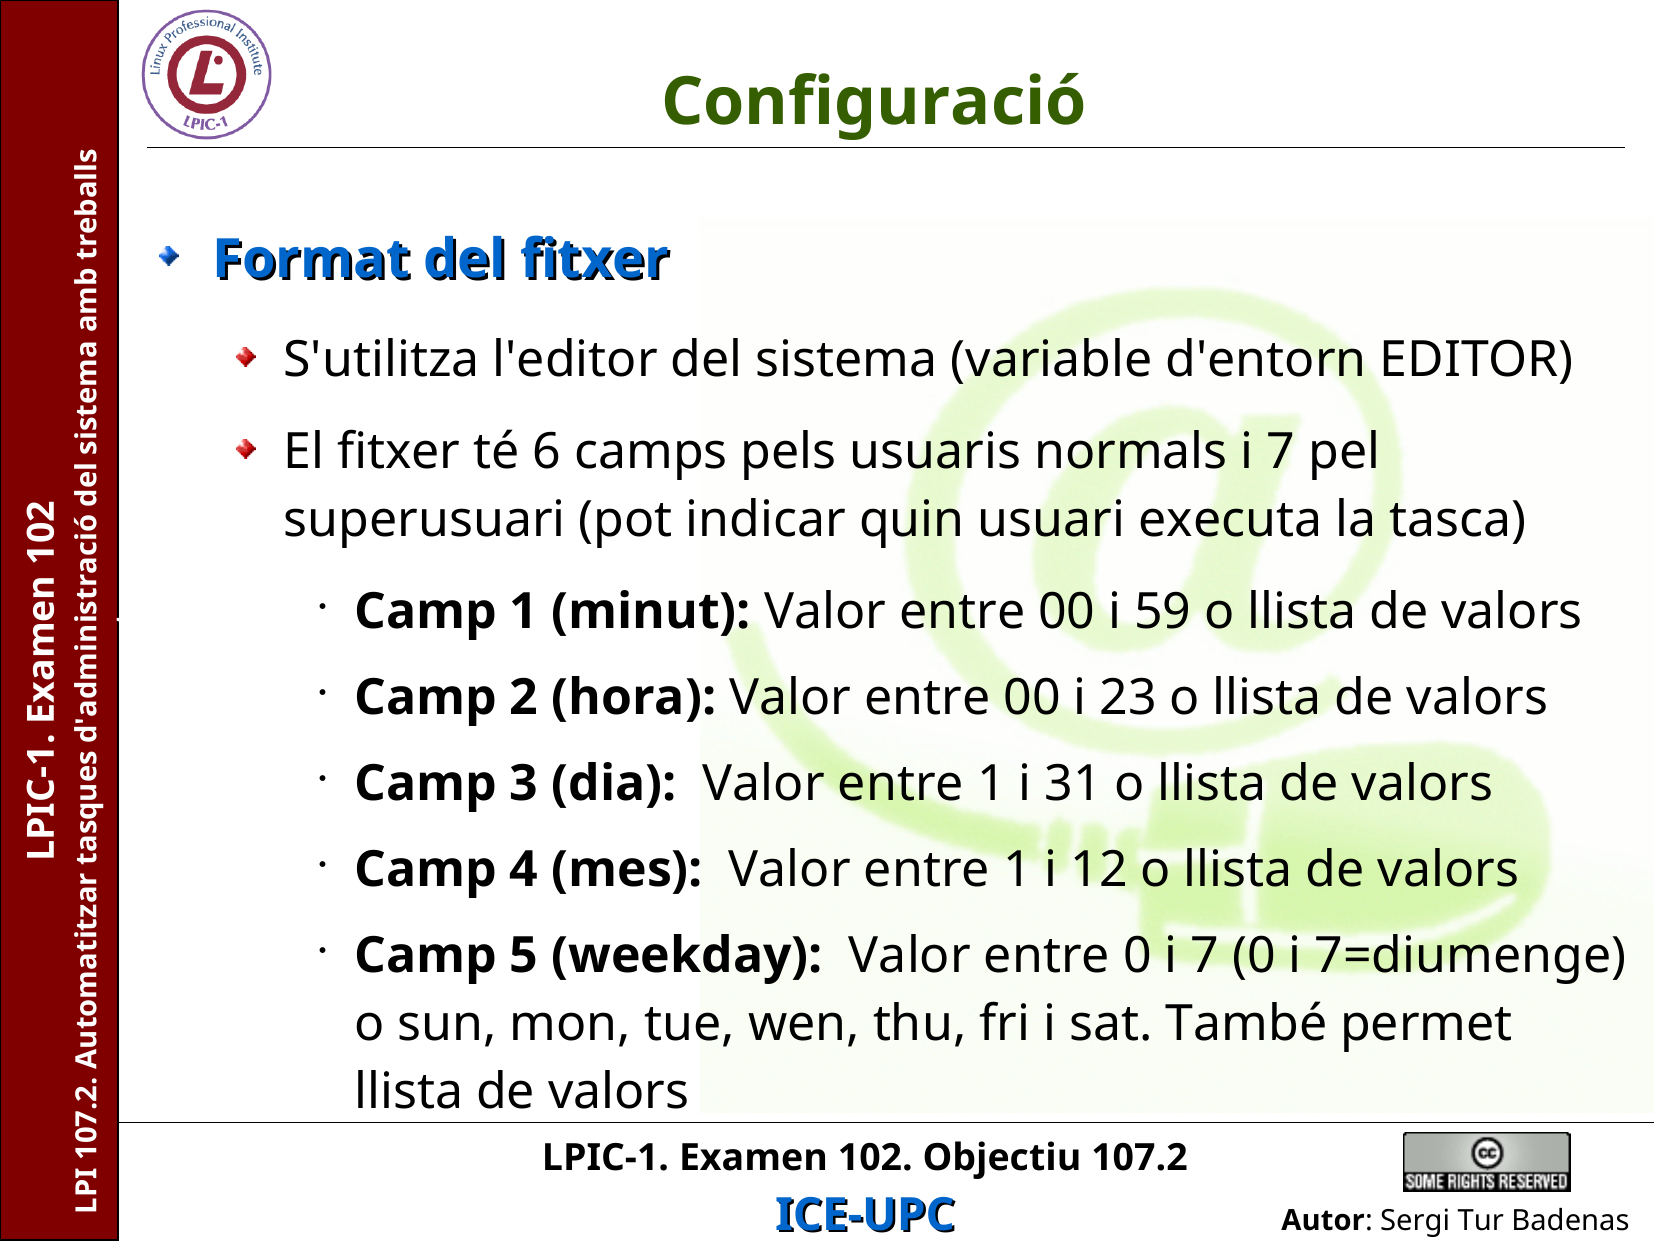

# Configuració
Format del fitxer
S'utilitza l'editor del sistema (variable d'entorn EDITOR)
El fitxer té 6 camps pels usuaris normals i 7 pel superusuari (pot indicar quin usuari executa la tasca)
Camp 1 (minut): Valor entre 00 i 59 o llista de valors
Camp 2 (hora): Valor entre 00 i 23 o llista de valors
Camp 3 (dia): Valor entre 1 i 31 o llista de valors
Camp 4 (mes): Valor entre 1 i 12 o llista de valors
Camp 5 (weekday): Valor entre 0 i 7 (0 i 7=diumenge) o sun, mon, tue, wen, thu, fri i sat. També permet llista de valors